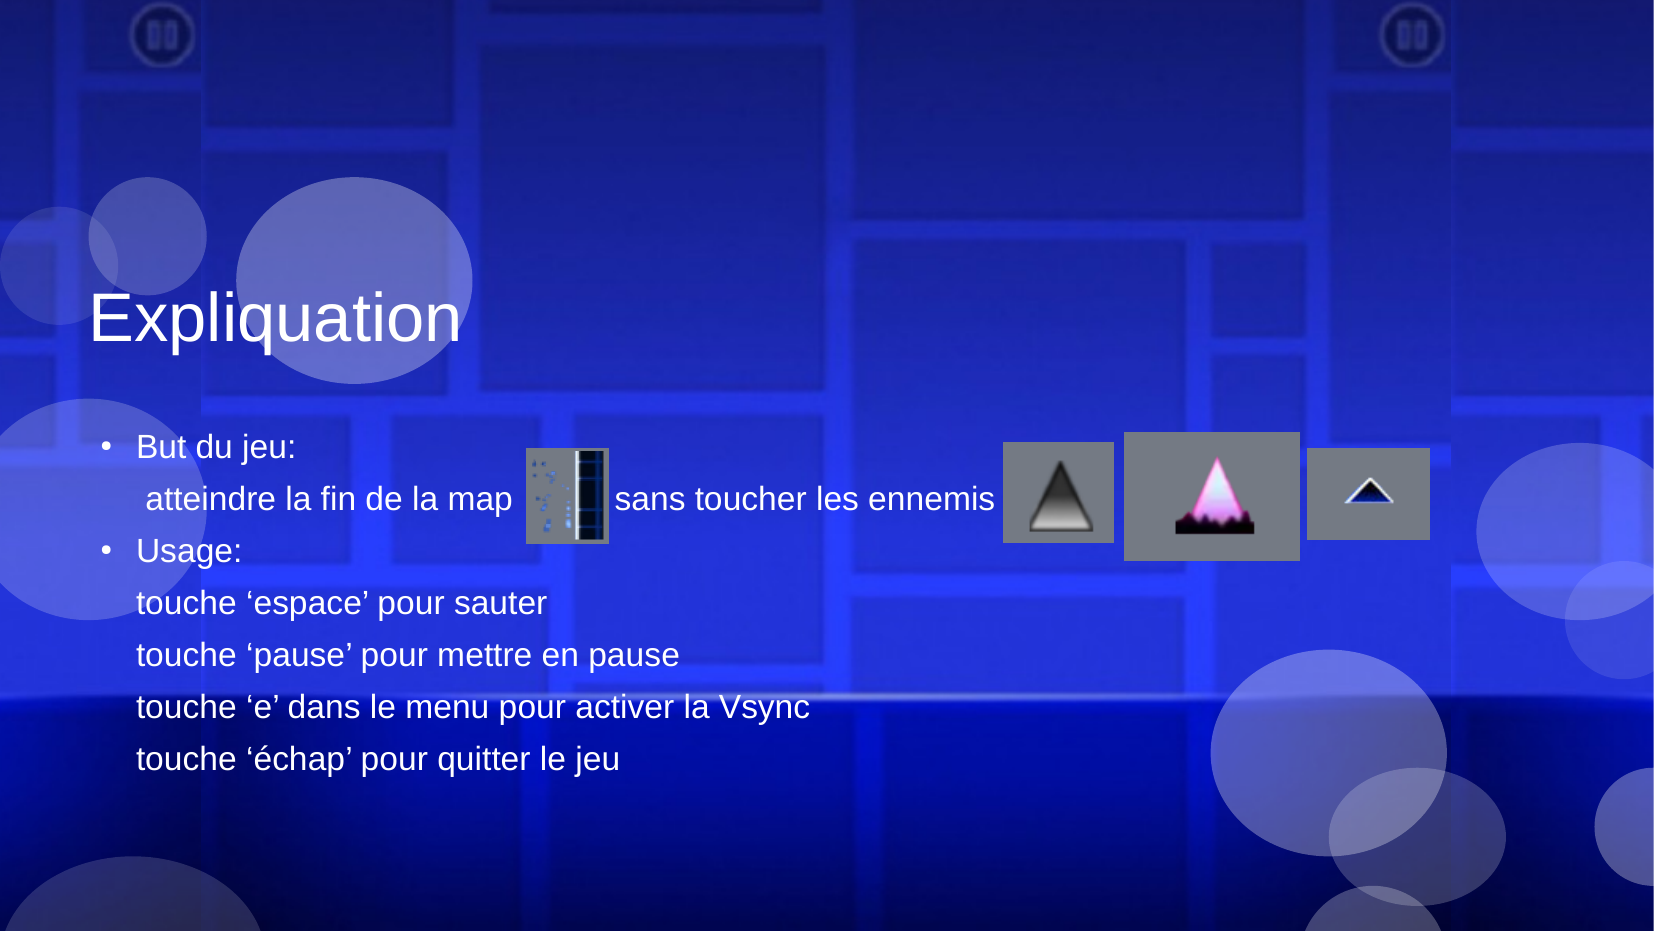

# Expliquation
But du jeu:
 atteindre la fin de la map sans toucher les ennemis
Usage:
touche ‘espace’ pour sauter
touche ‘pause’ pour mettre en pause
touche ‘e’ dans le menu pour activer la Vsync
touche ‘échap’ pour quitter le jeu